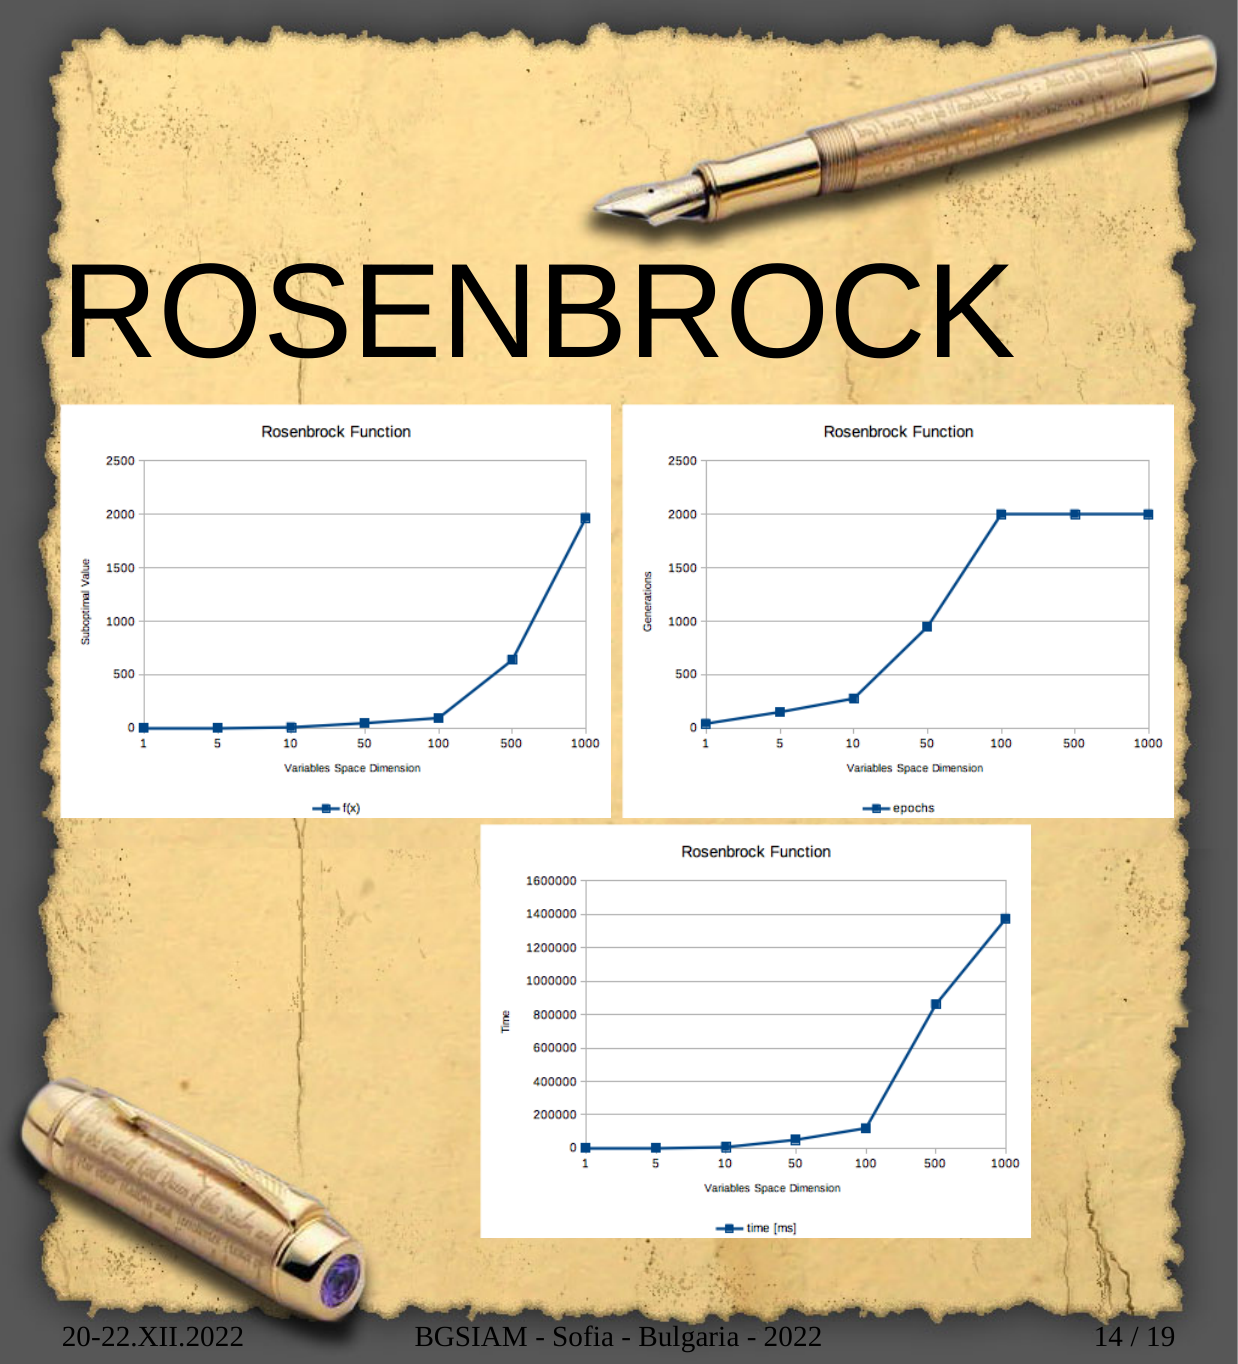

# Rosenbrock
20-22.XII.2022
BGSIAM - Sofia - Bulgaria - 2022
14